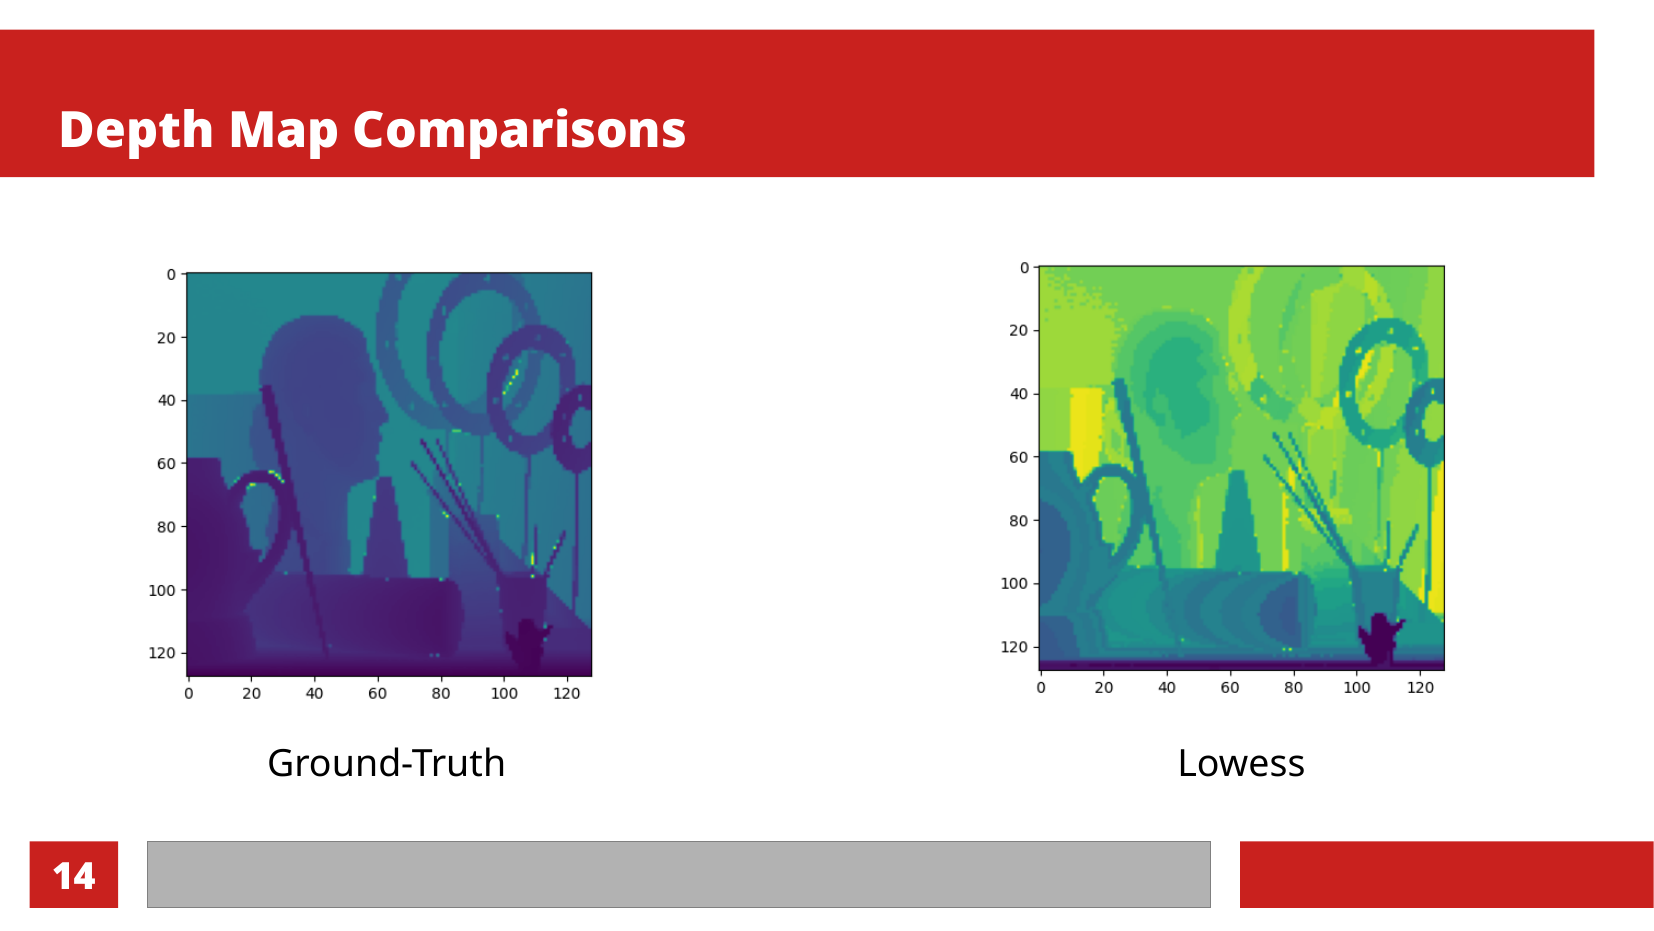

# Depth Map Comparisons
Ground-Truth
Lowess
14